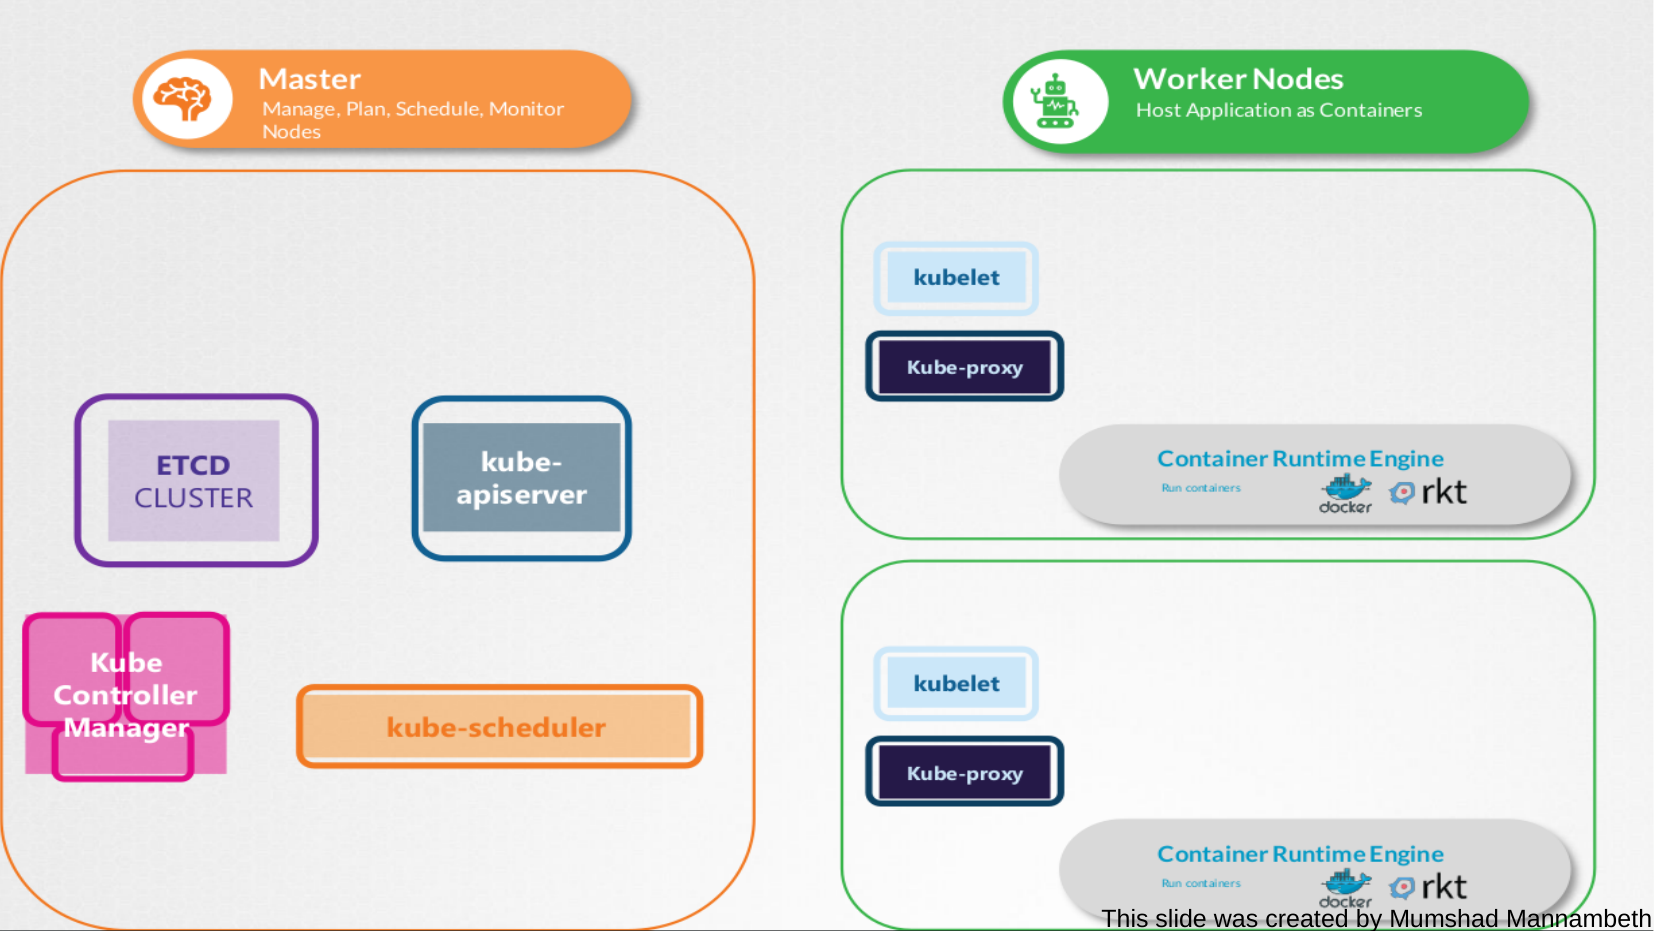

11
This slide was created by Mumshad Mannambeth